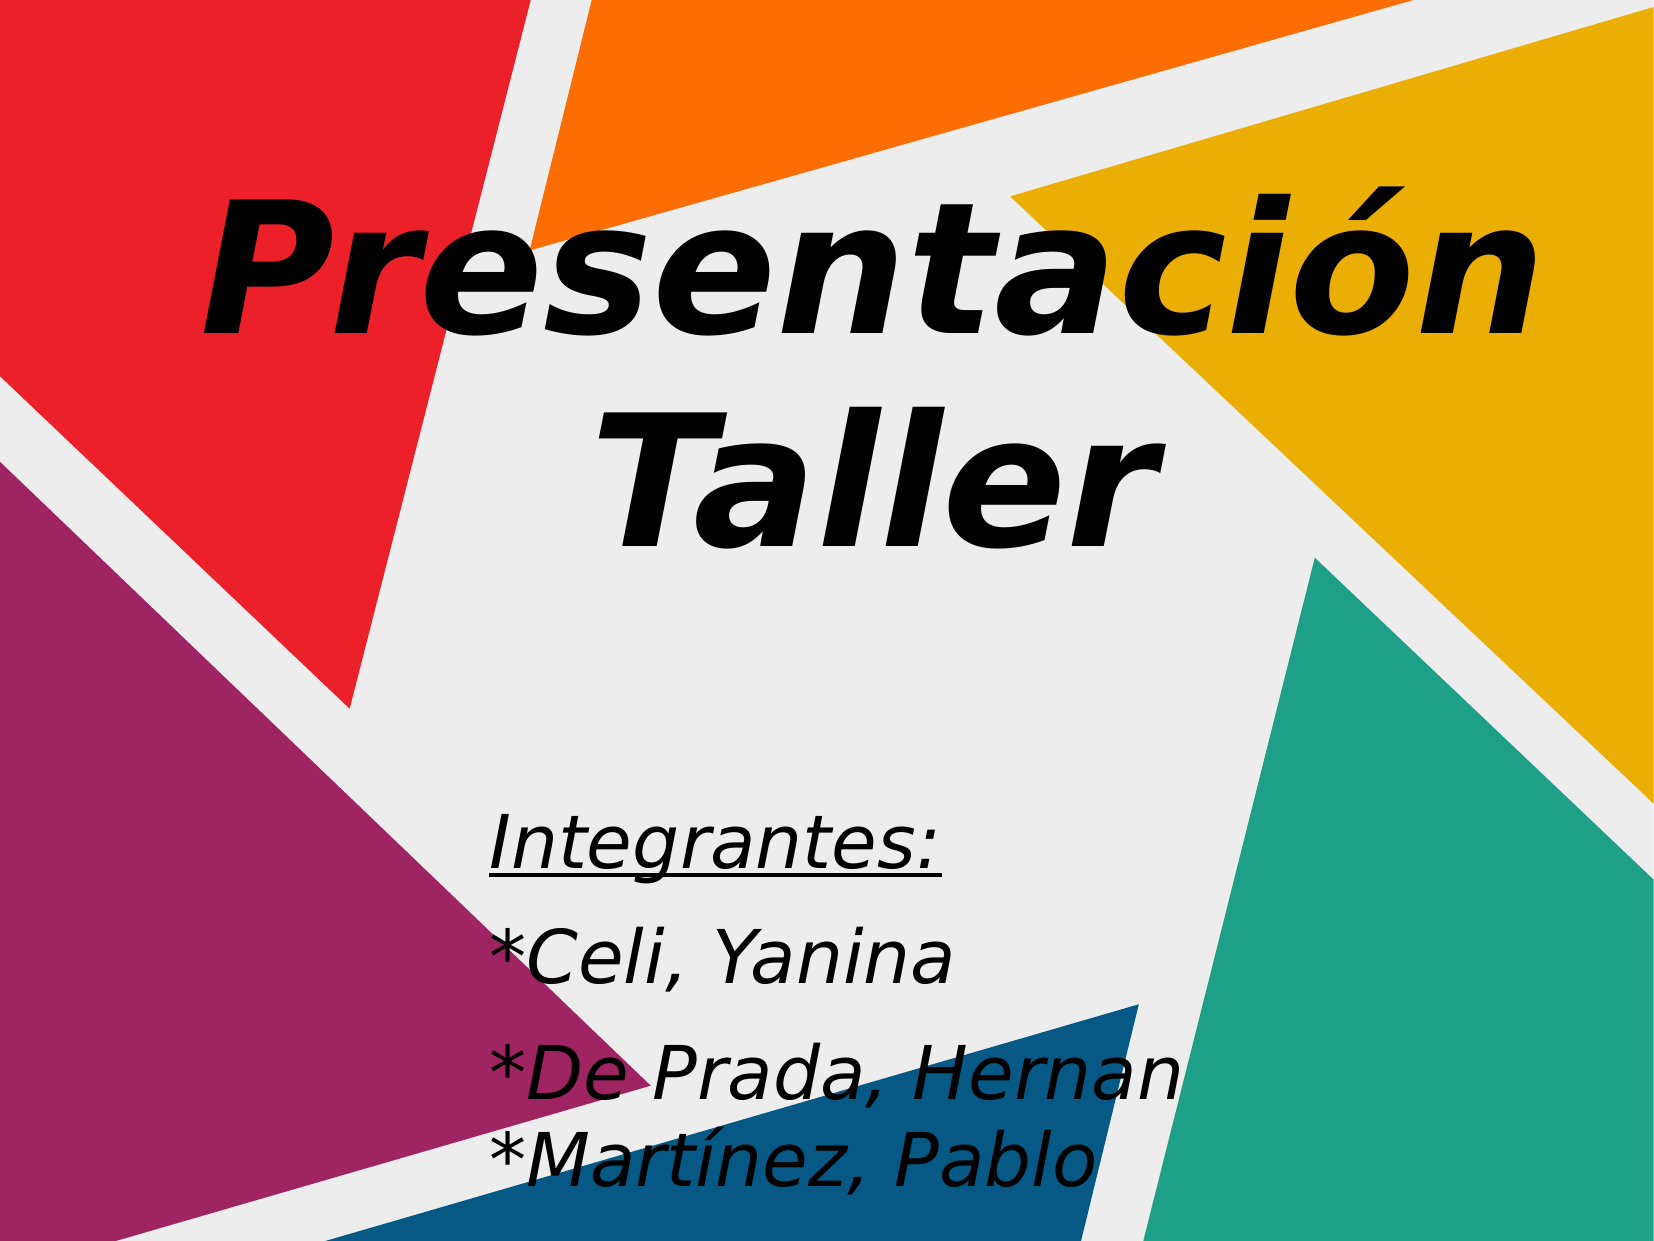

# Presentación Taller
Integrantes:
*Celi, Yanina
*De Prada, Hernan
*Martínez, Pablo